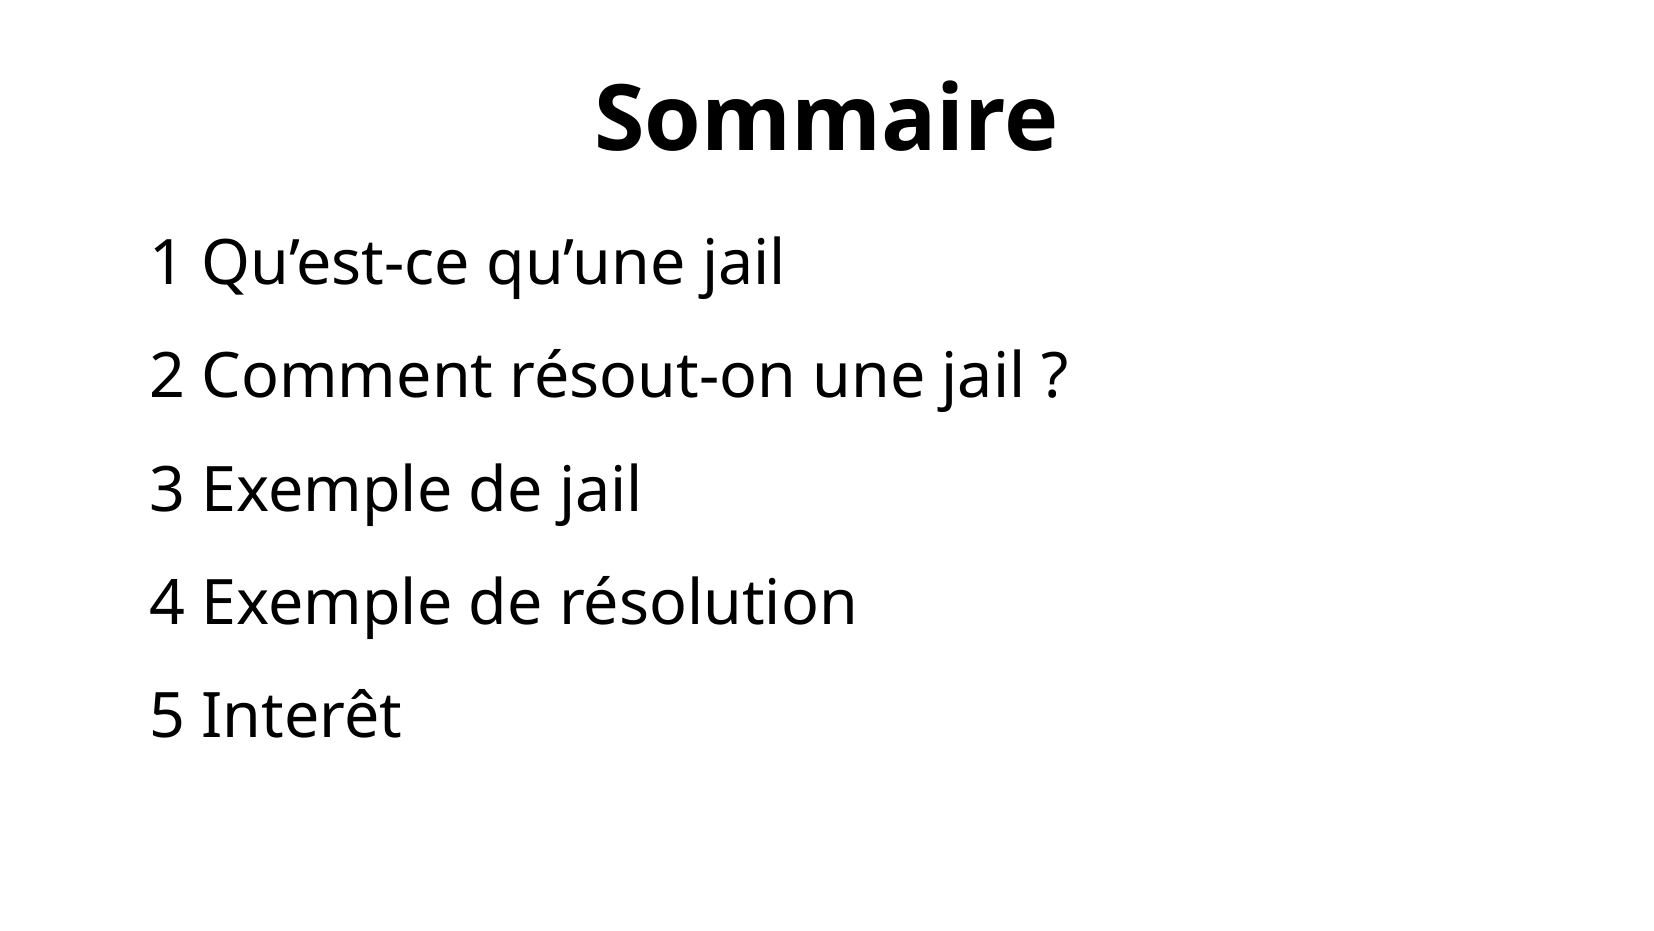

# Sommaire
1 Qu’est-ce qu’une jail
2 Comment résout-on une jail ?
3 Exemple de jail
4 Exemple de résolution
5 Interêt